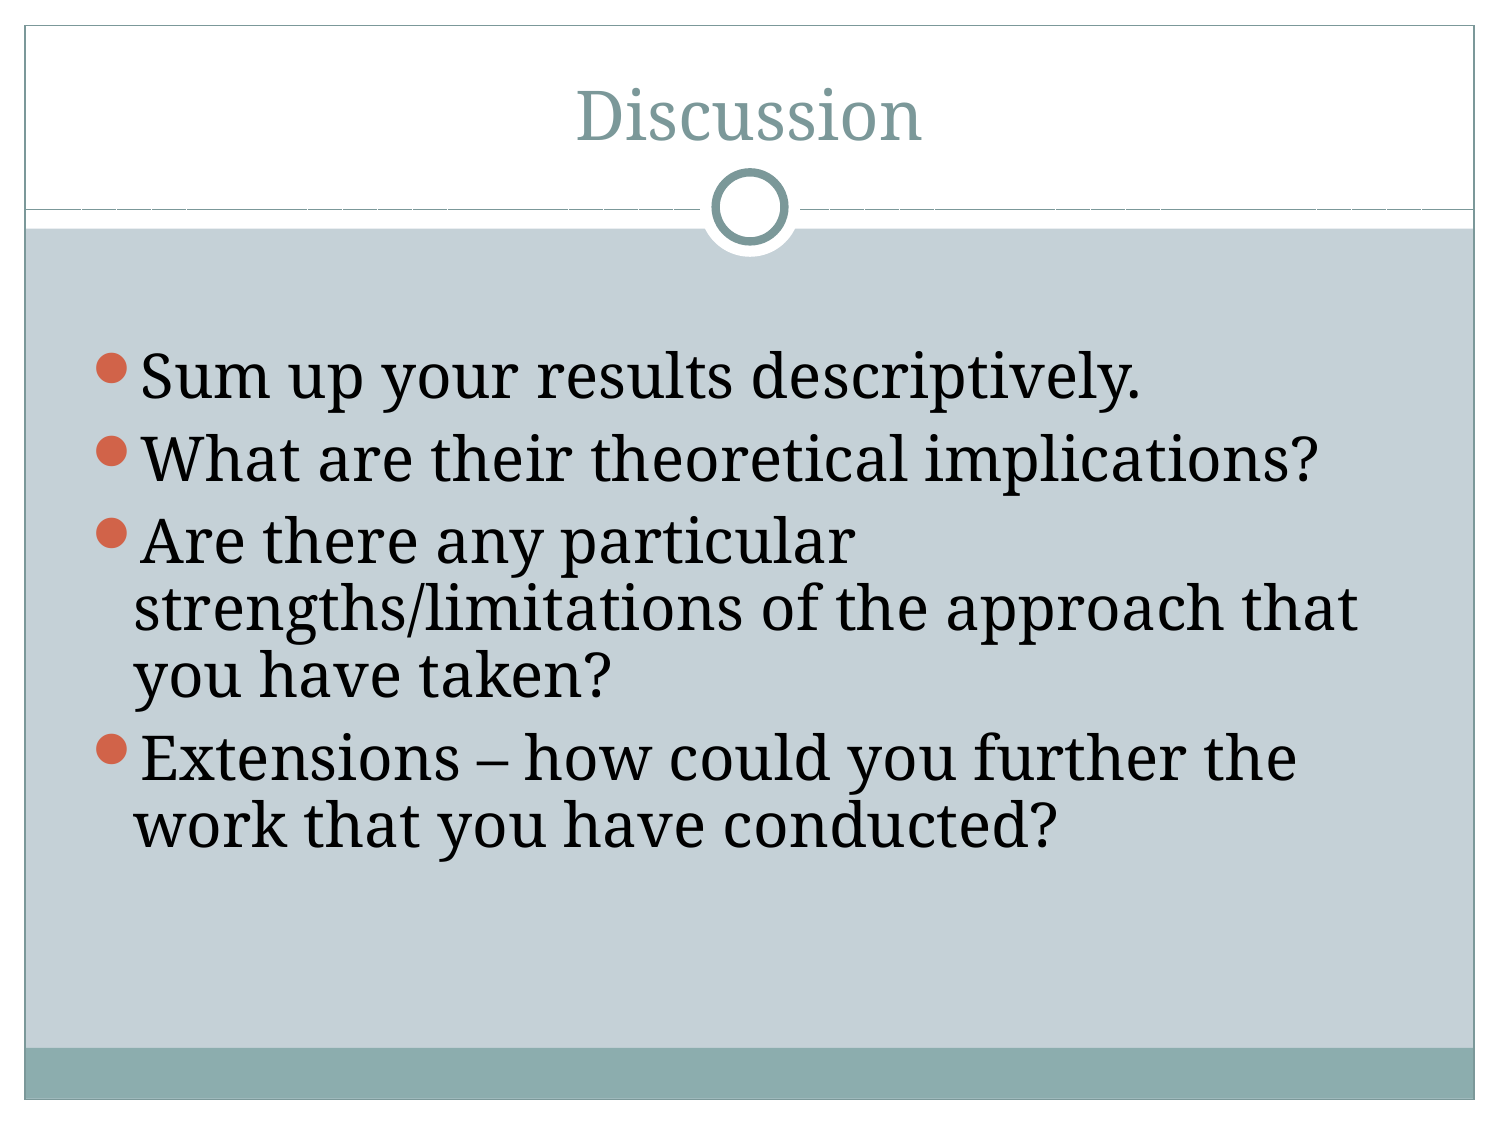

# Discussion
Sum up your results descriptively.
What are their theoretical implications?
Are there any particular strengths/limitations of the approach that you have taken?
Extensions – how could you further the work that you have conducted?